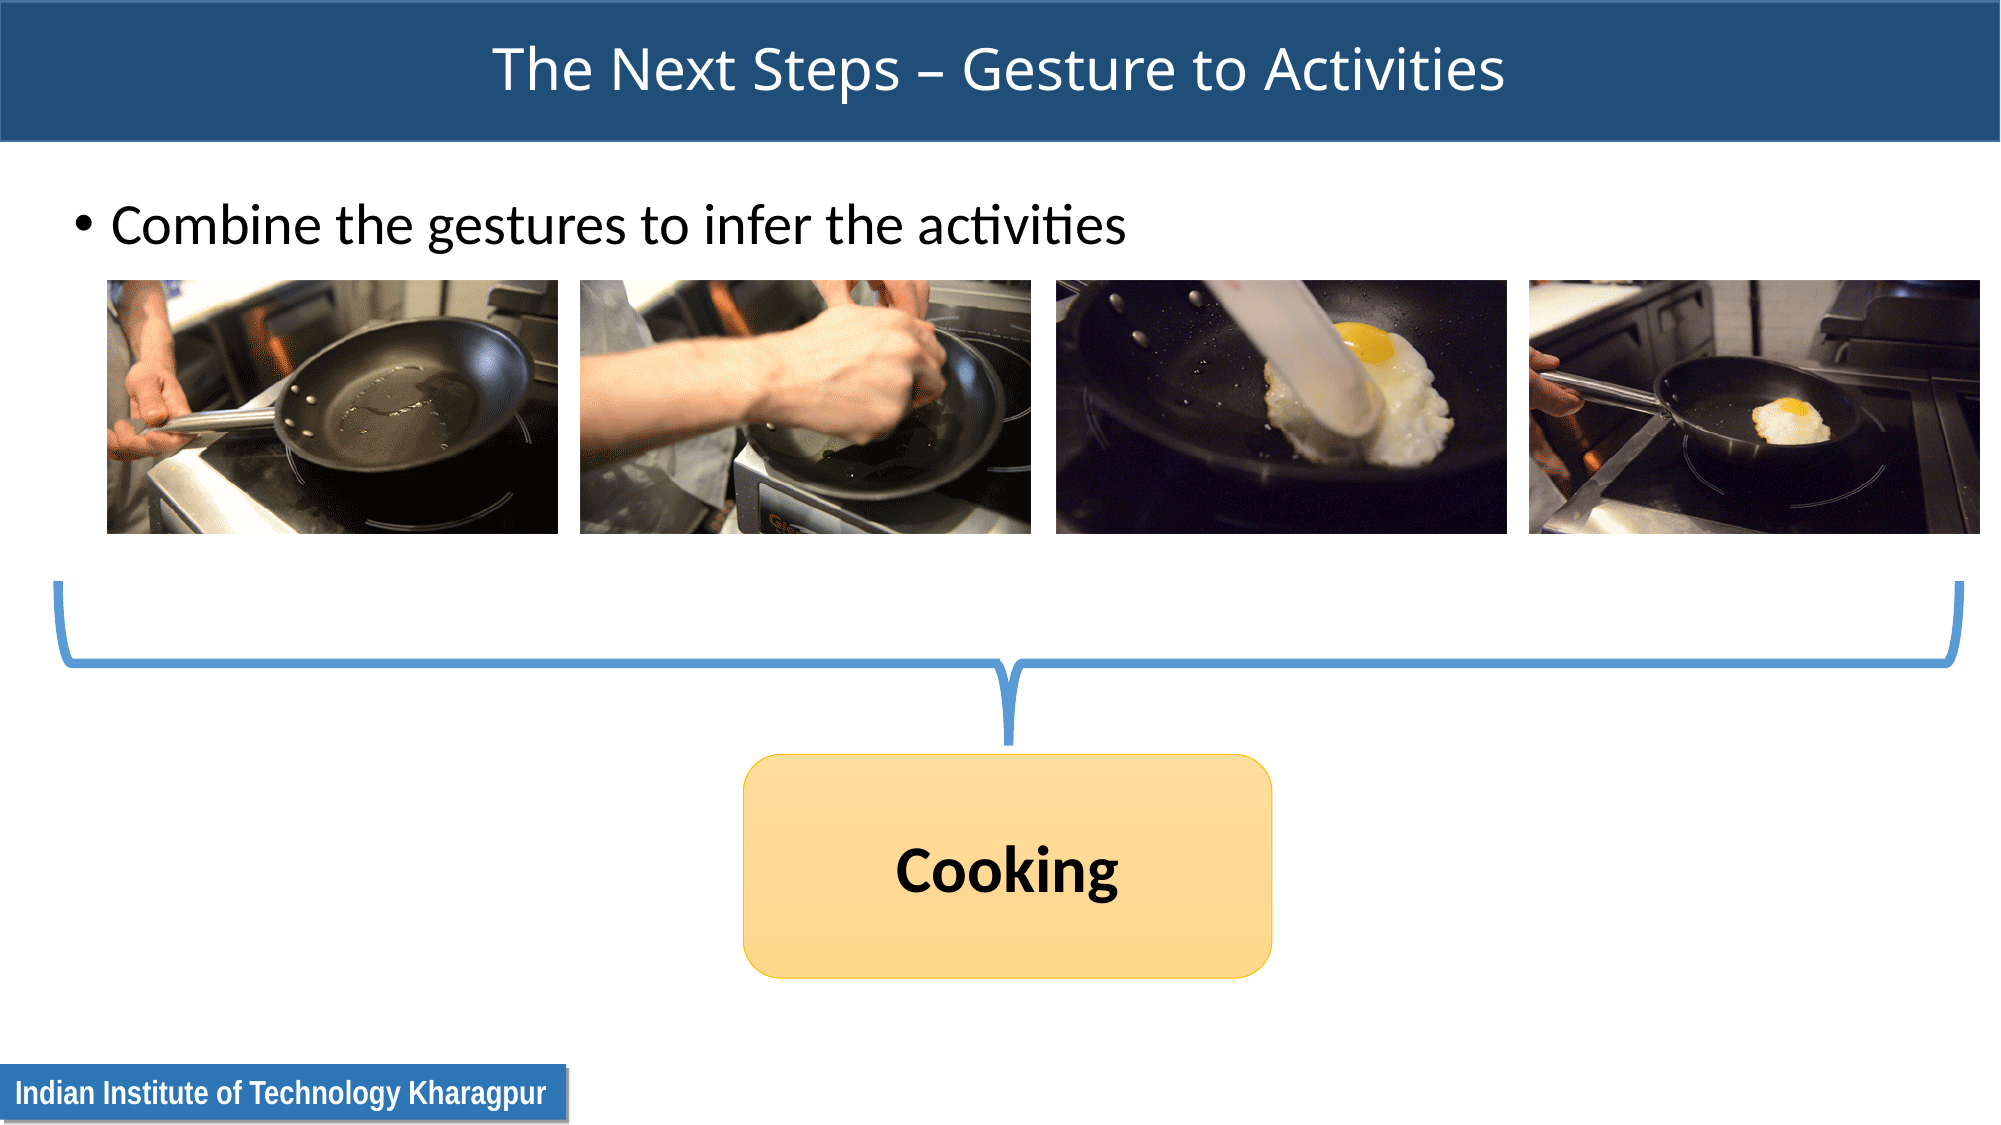

The Next Steps – Gesture to Activities
# Combine the gestures to infer the activities
Cooking